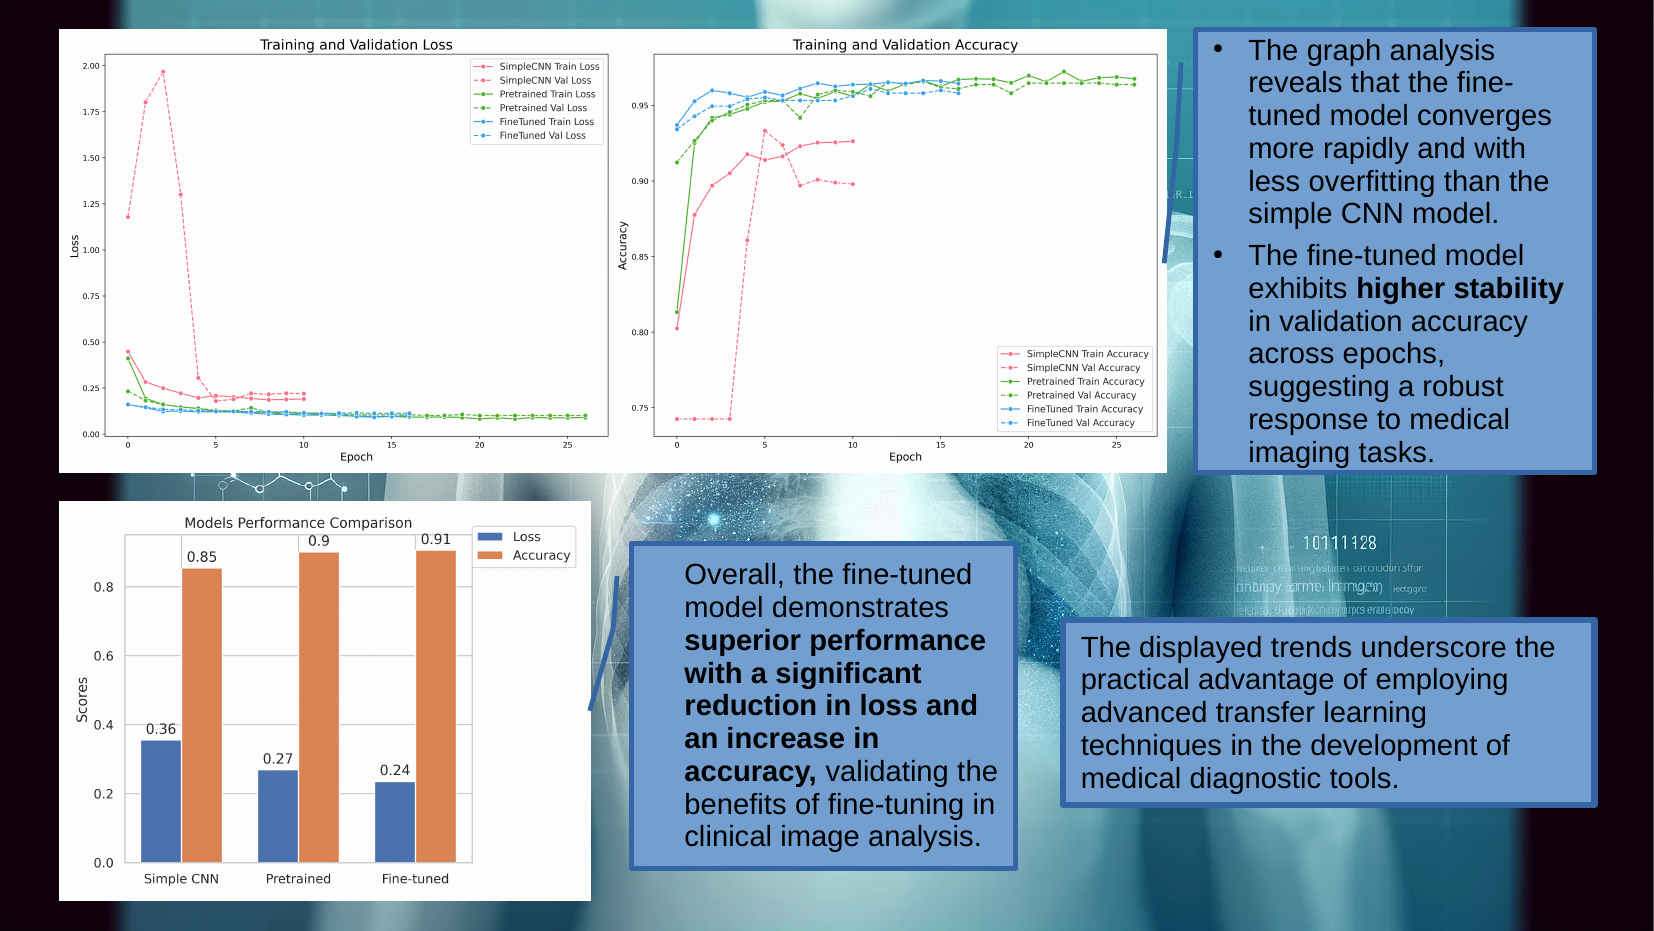

The graph analysis reveals that the fine-tuned model converges more rapidly and with less overfitting than the simple CNN model.
The fine-tuned model exhibits higher stability in validation accuracy across epochs, suggesting a robust response to medical imaging tasks.
Overall, the fine-tuned model demonstrates superior performance with a significant reduction in loss and an increase in accuracy, validating the benefits of fine-tuning in clinical image analysis.
The displayed trends underscore the practical advantage of employing advanced transfer learning techniques in the development of medical diagnostic tools.